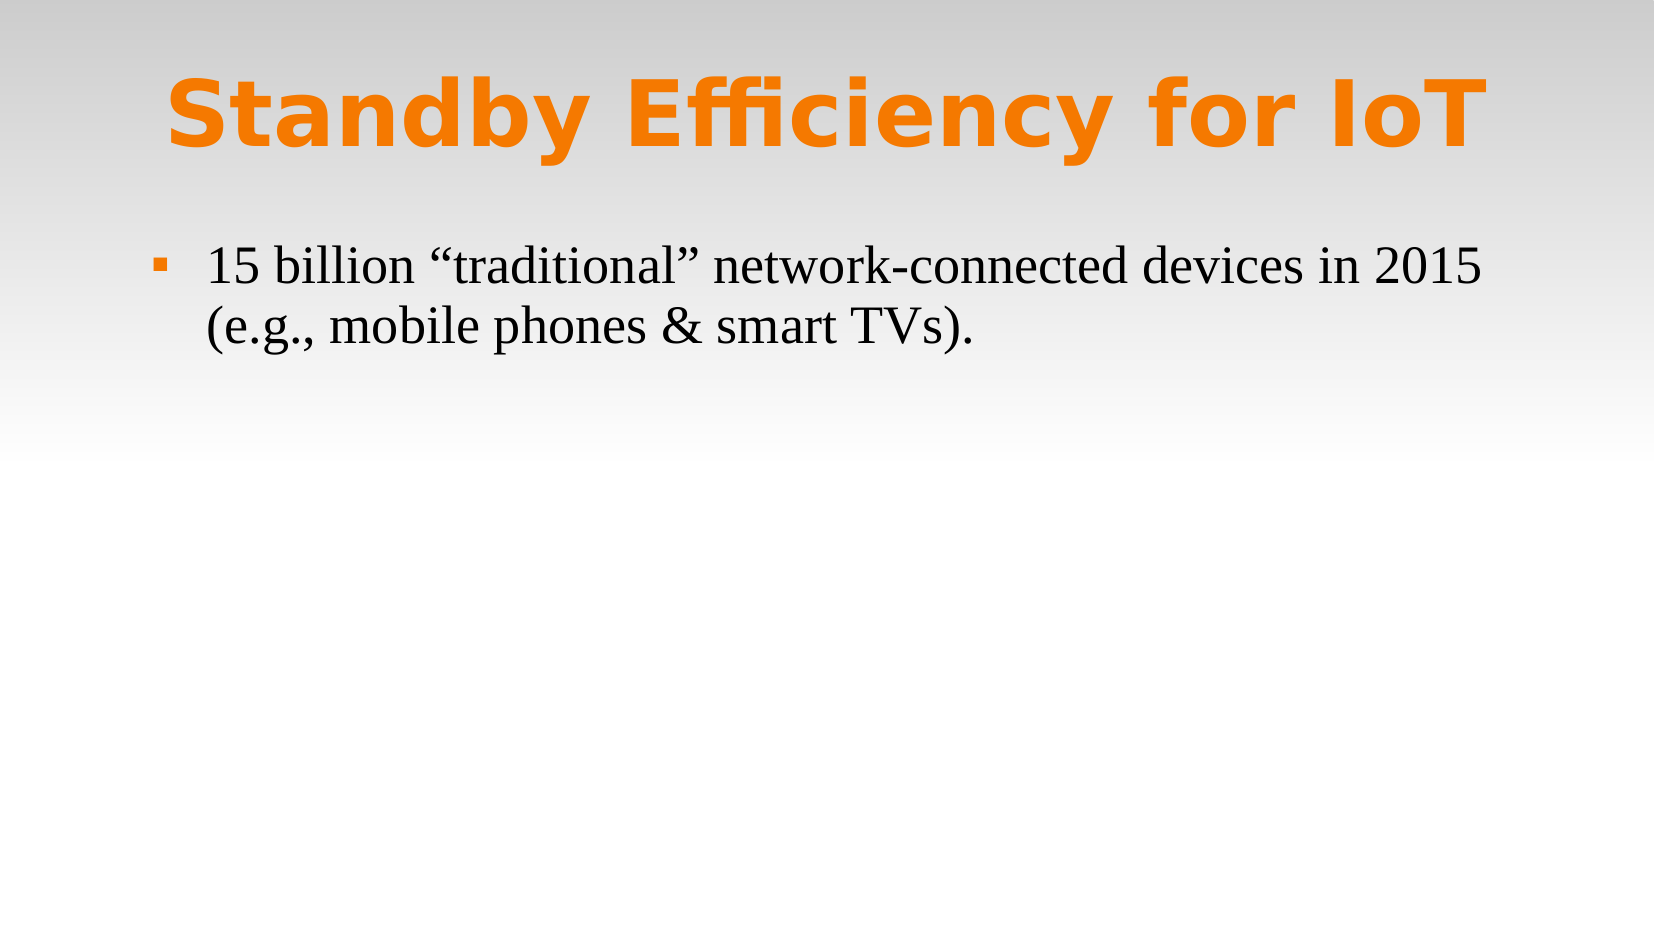

# Standby Efficiency for IoT
15 billion “traditional” network-connected devices in 2015 (e.g., mobile phones & smart TVs).